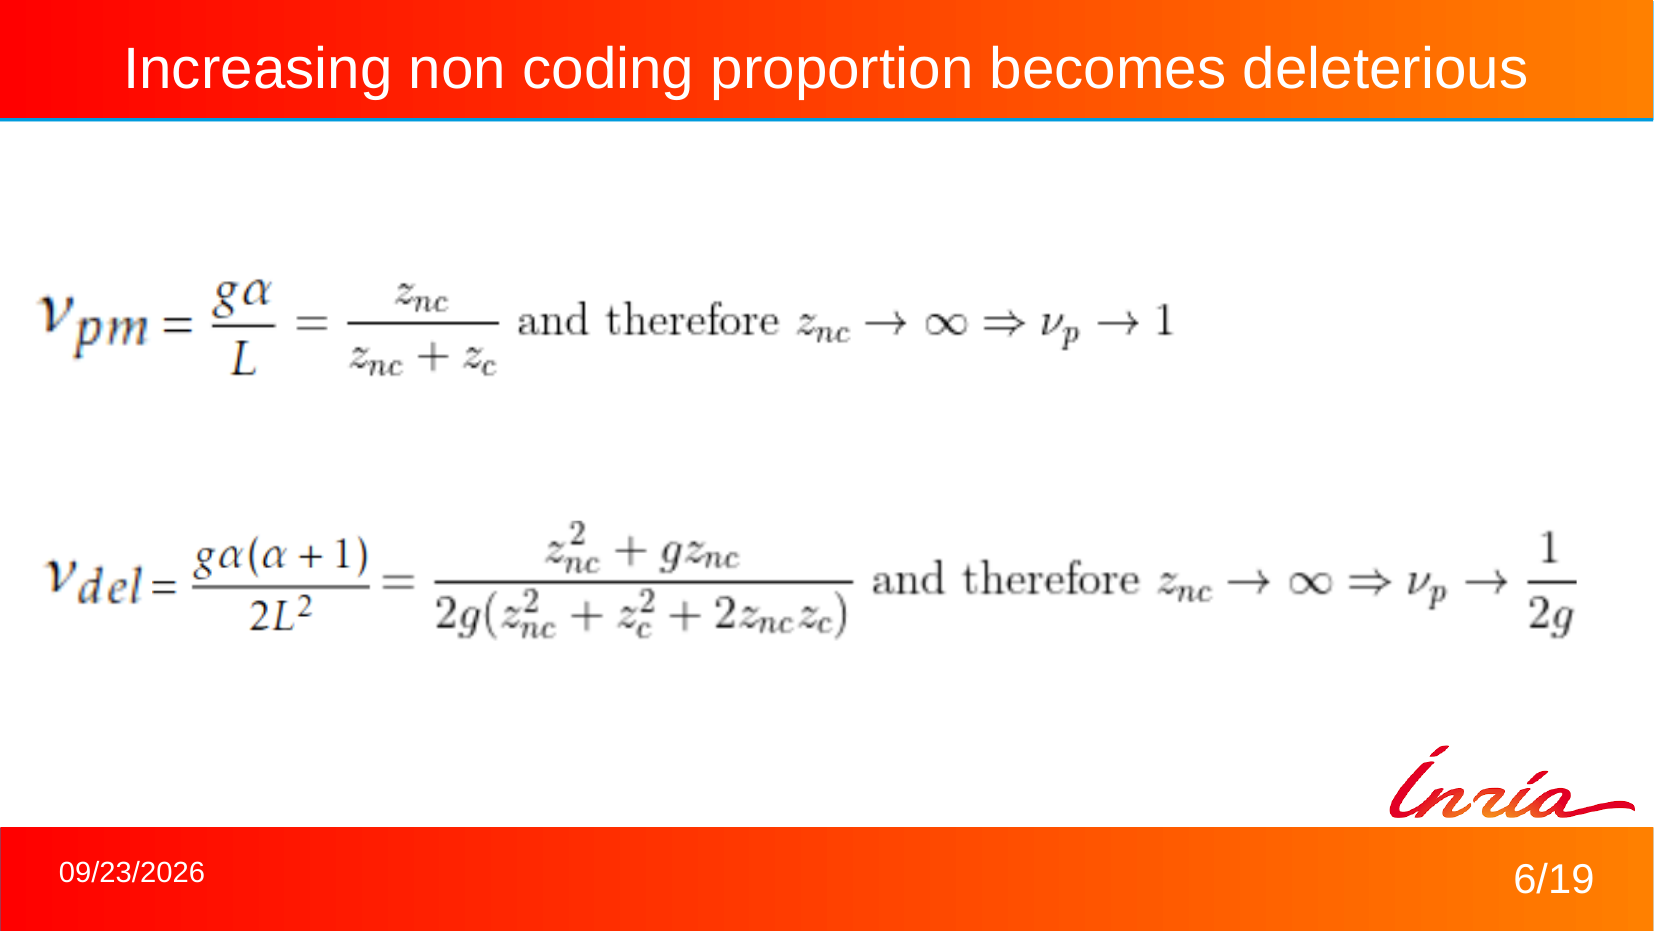

# Increasing non coding proportion becomes deleterious
6